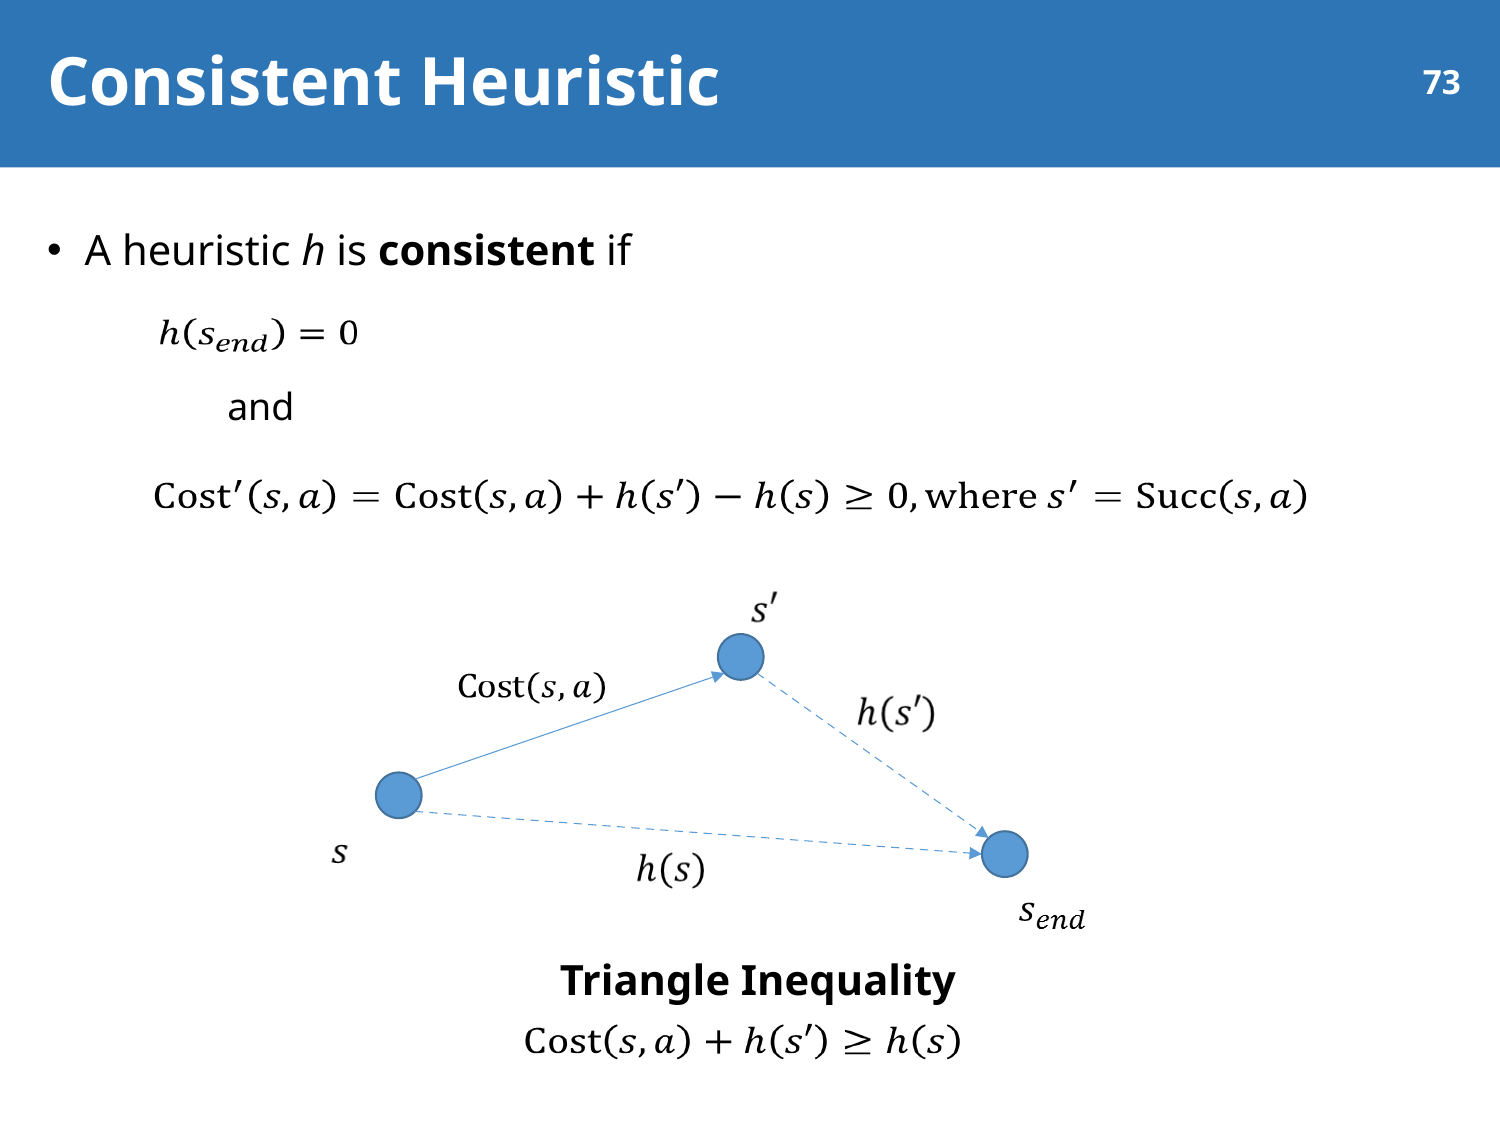

# Consistent Heuristic
A heuristic h is consistent if
and
Triangle Inequality